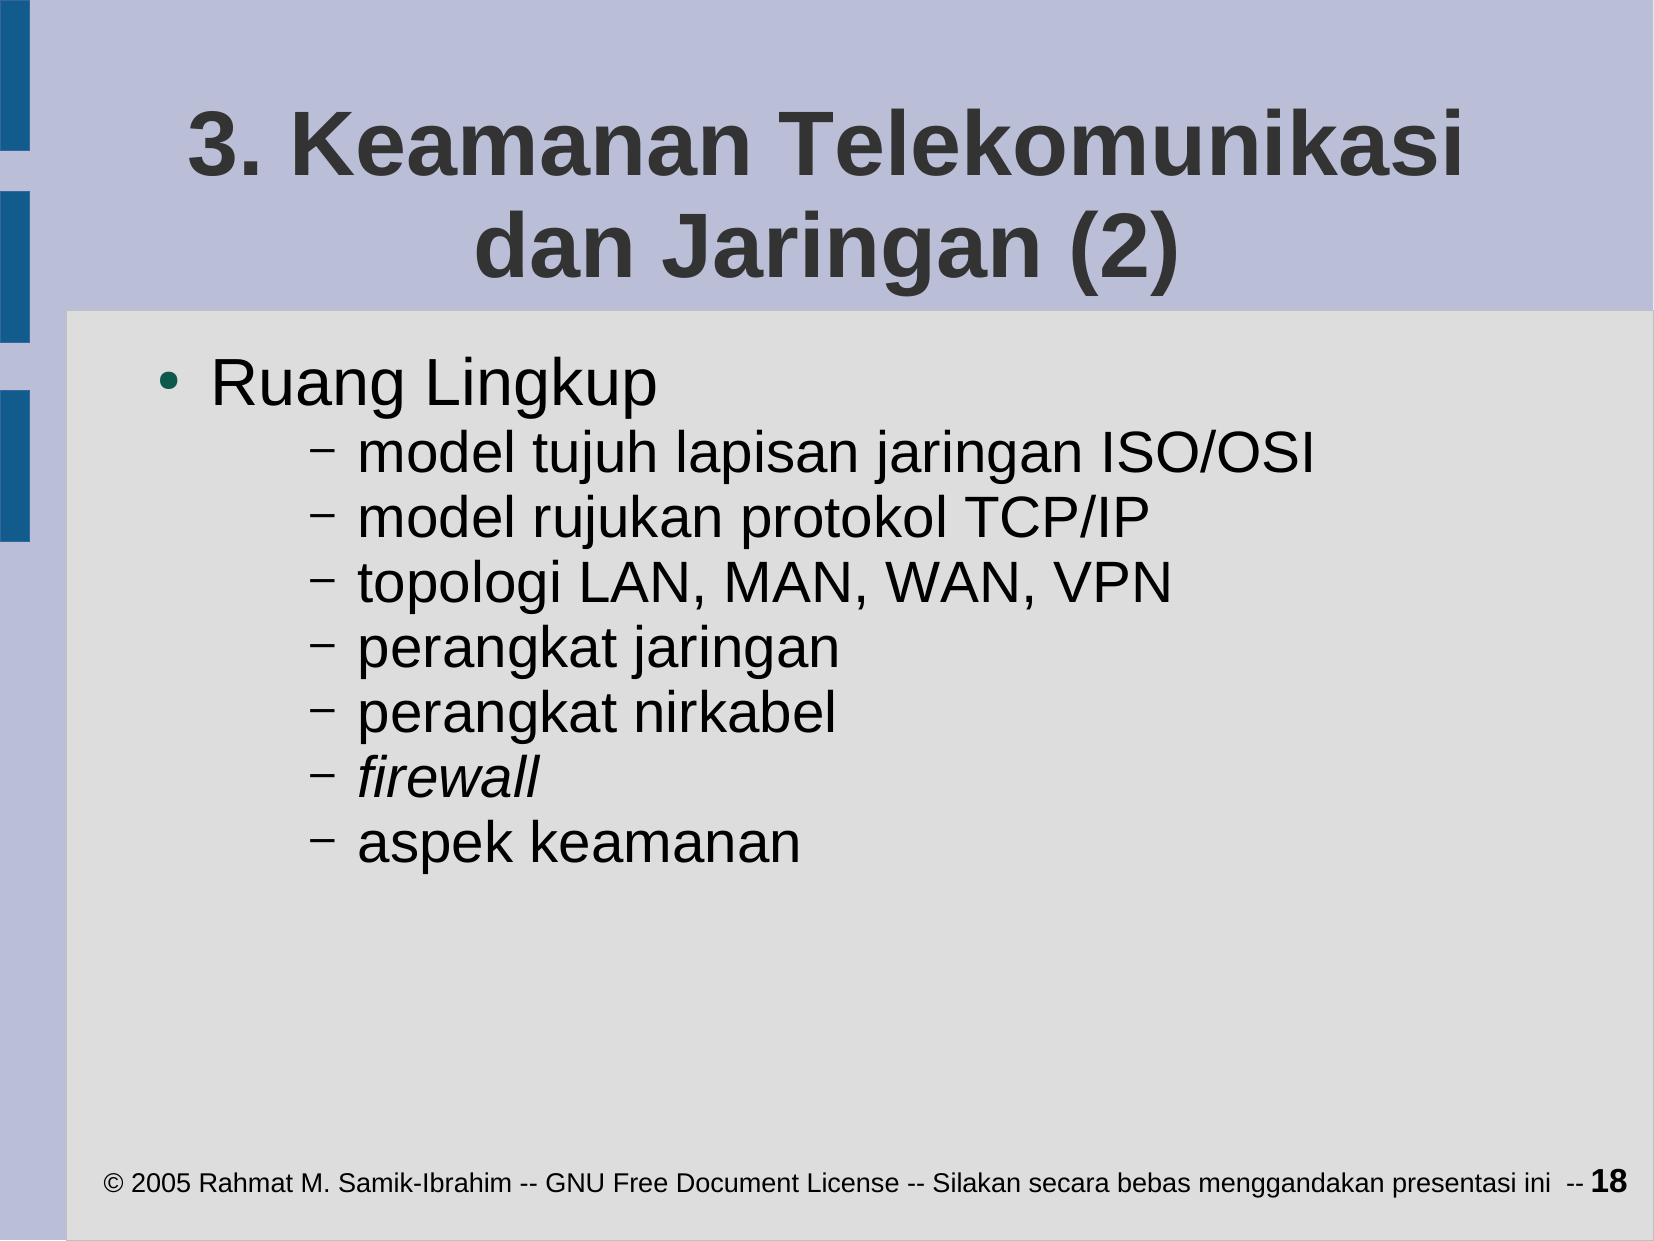

# 3. Keamanan Telekomunikasi dan Jaringan (2)
Ruang Lingkup
model tujuh lapisan jaringan ISO/OSI
model rujukan protokol TCP/IP
topologi LAN, MAN, WAN, VPN
perangkat jaringan
perangkat nirkabel
firewall
aspek keamanan